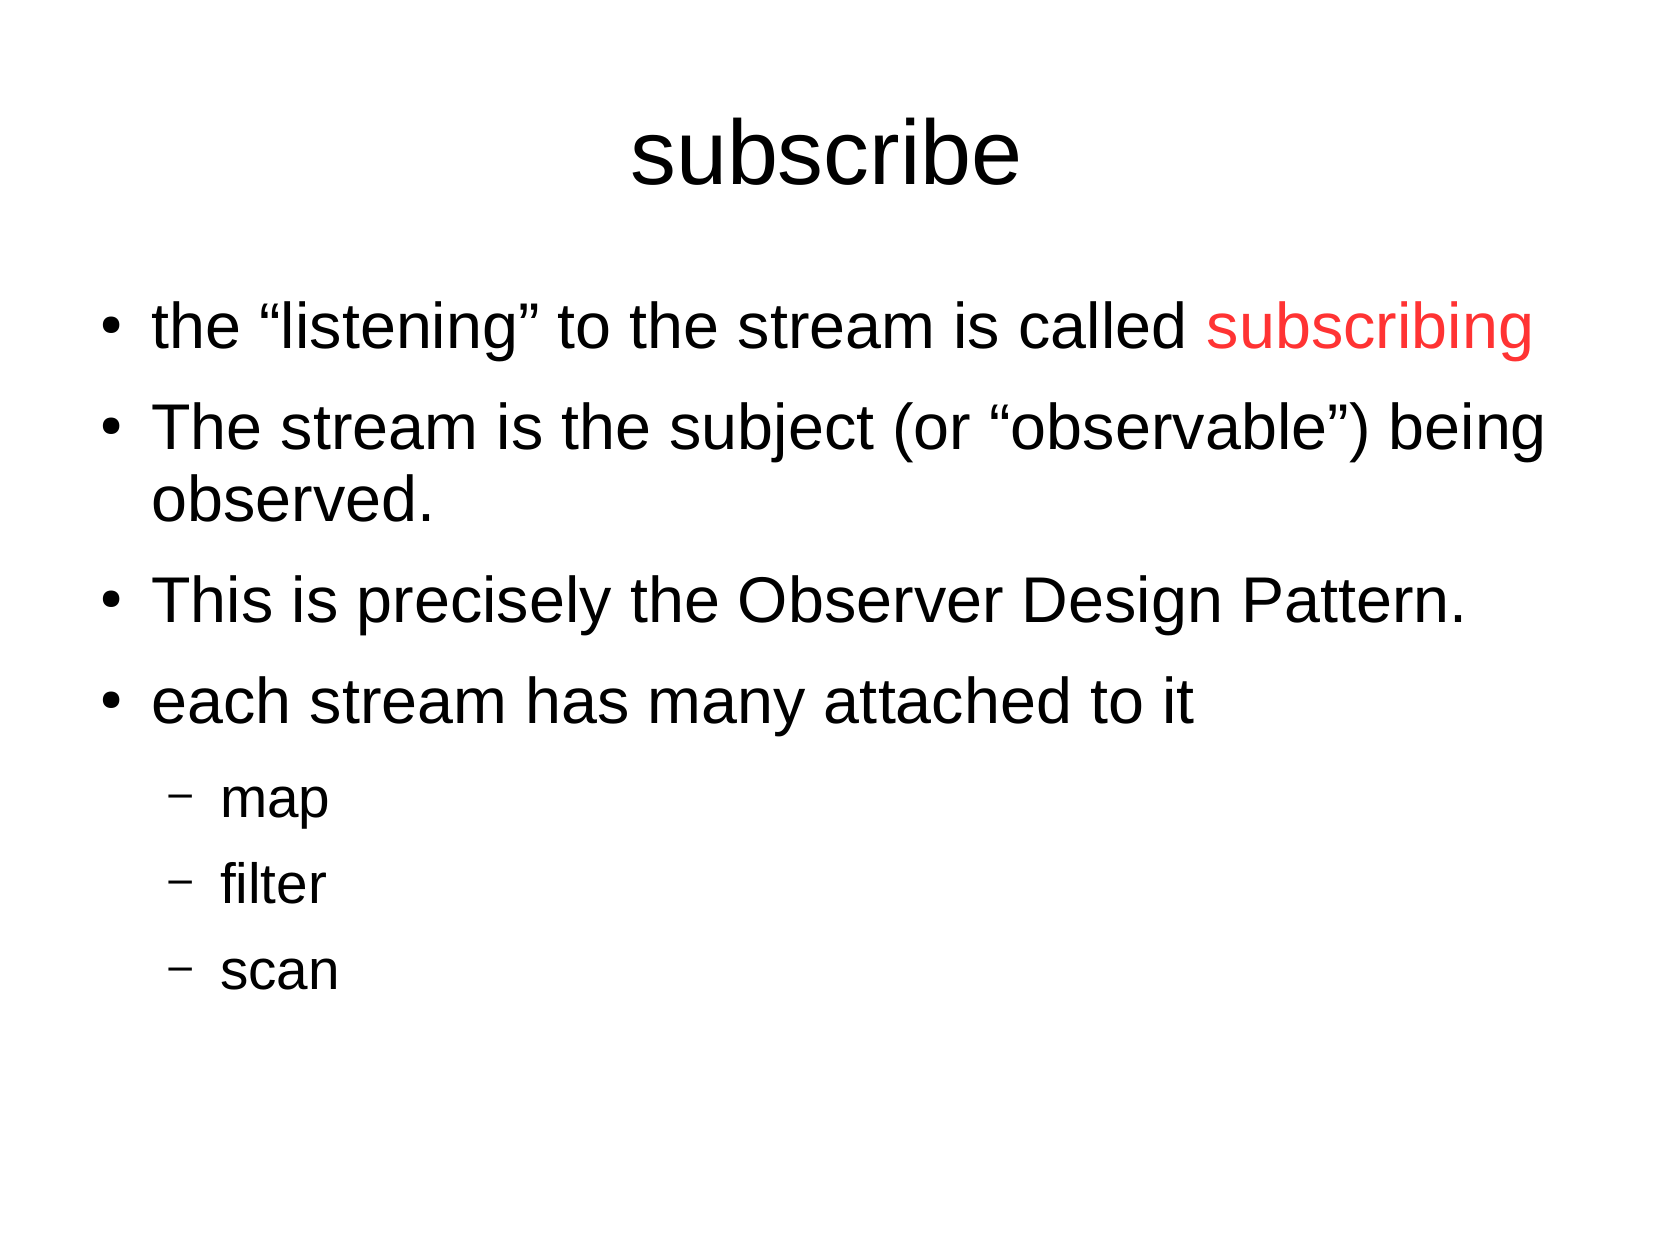

# subscribe
the “listening” to the stream is called subscribing
The stream is the subject (or “observable”) being observed.
This is precisely the Observer Design Pattern.
each stream has many attached to it
map
filter
scan